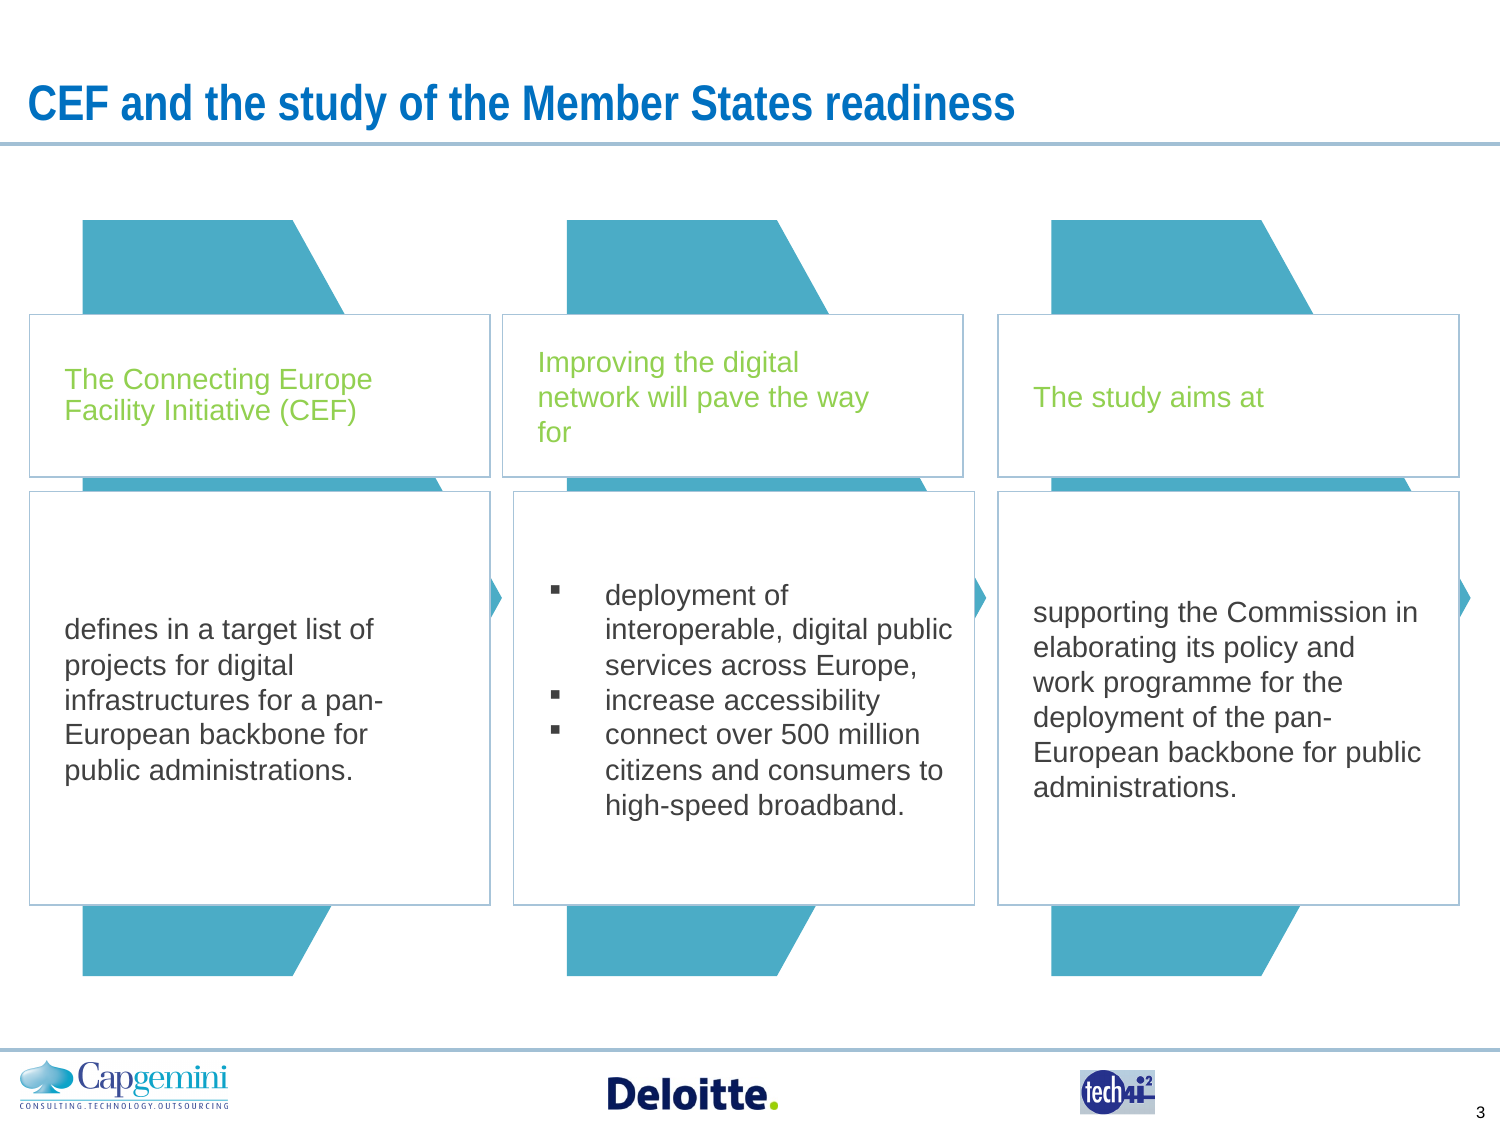

# CEF and the study of the Member States readiness
The Connecting Europe
Facility Initiative (CEF)
Improving the digital
network will pave the way
for
The study aims at
defines in a target list of
projects for digital
infrastructures for a pan-
European backbone for
public administrations.
deployment of interoperable, digital public services across Europe,
increase accessibility
connect over 500 million citizens and consumers to high-speed broadband.
supporting the Commission in
elaborating its policy and
work programme for the
deployment of the pan-
European backbone for public
administrations.